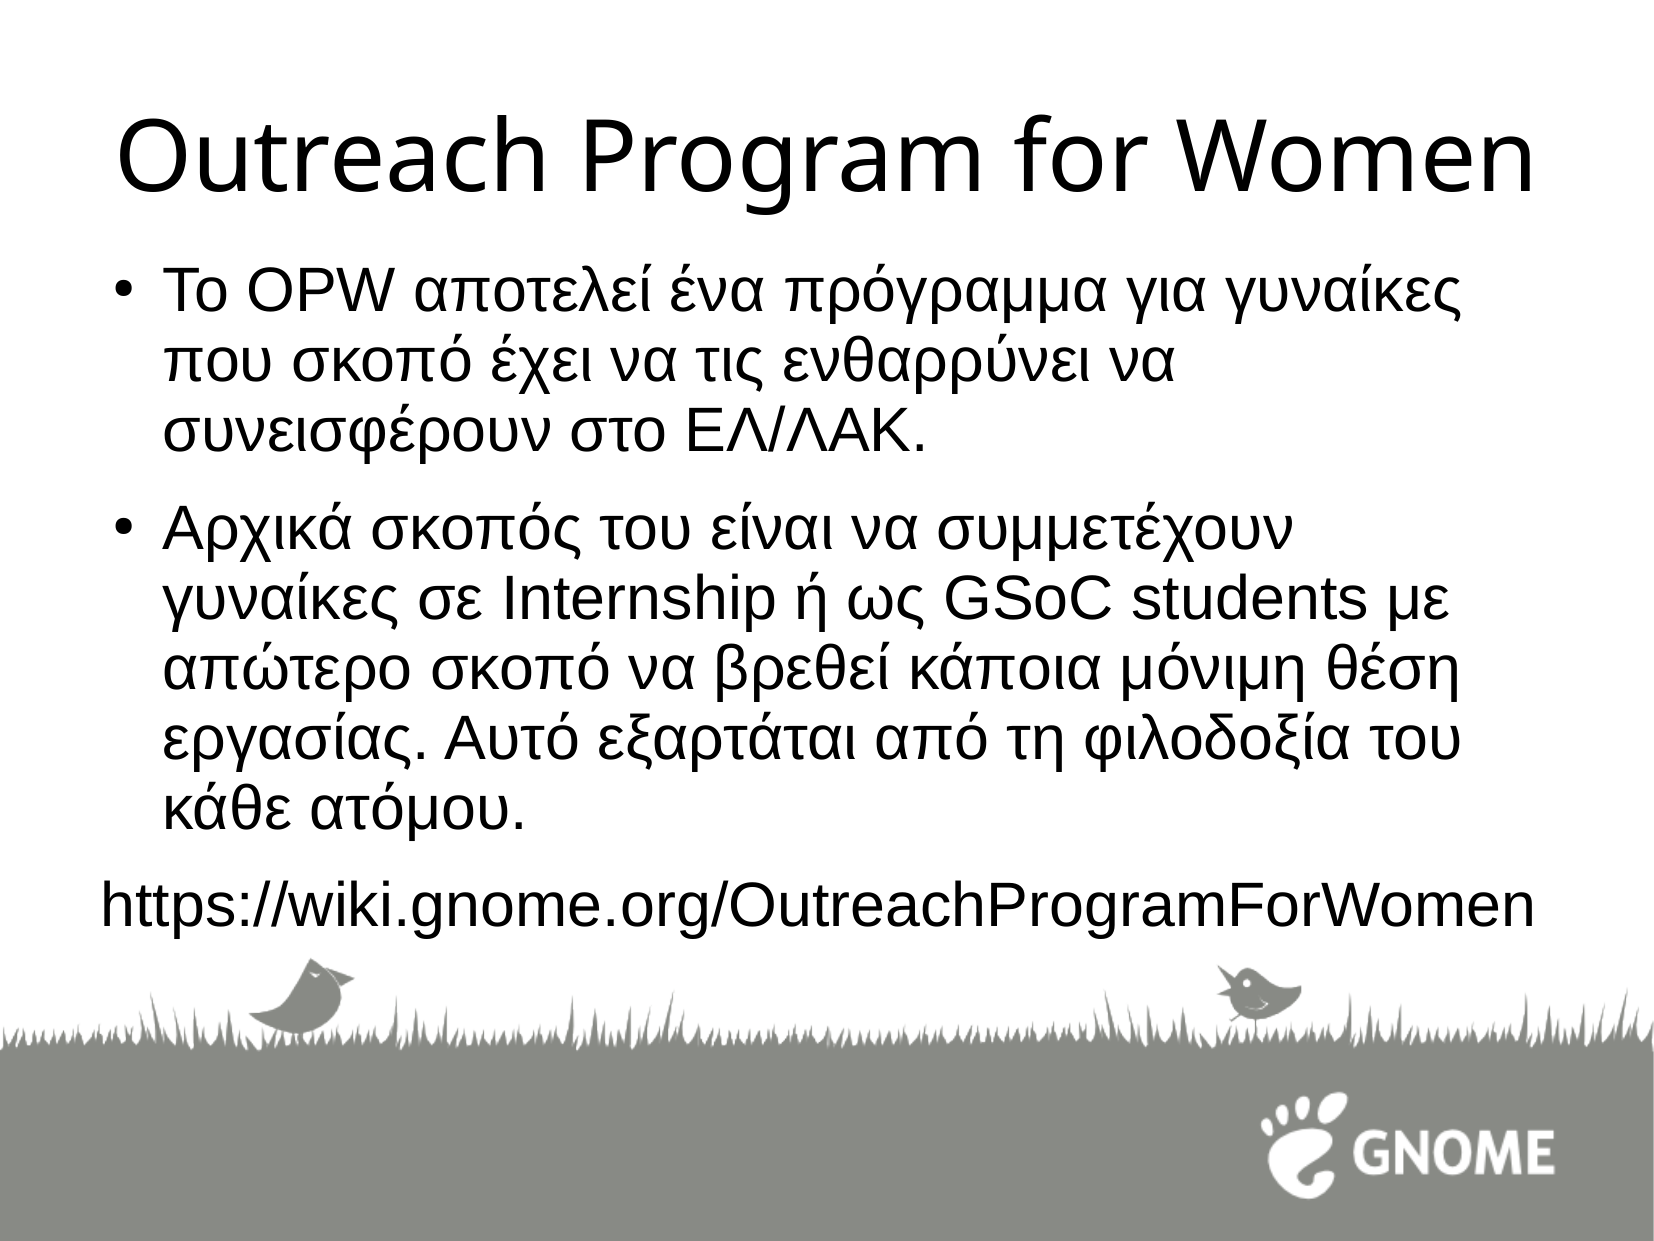

# Outreach Program for Women
Το OPW αποτελεί ένα πρόγραμμα για γυναίκες που σκοπό έχει να τις ενθαρρύνει να συνεισφέρουν στο ΕΛ/ΛΑΚ.
Αρχικά σκοπός του είναι να συμμετέχουν γυναίκες σε Internship ή ως GSoC students με απώτερο σκοπό να βρεθεί κάποια μόνιμη θέση εργασίας. Αυτό εξαρτάται από τη φιλοδοξία του κάθε ατόμου.
https://wiki.gnome.org/OutreachProgramForWomen